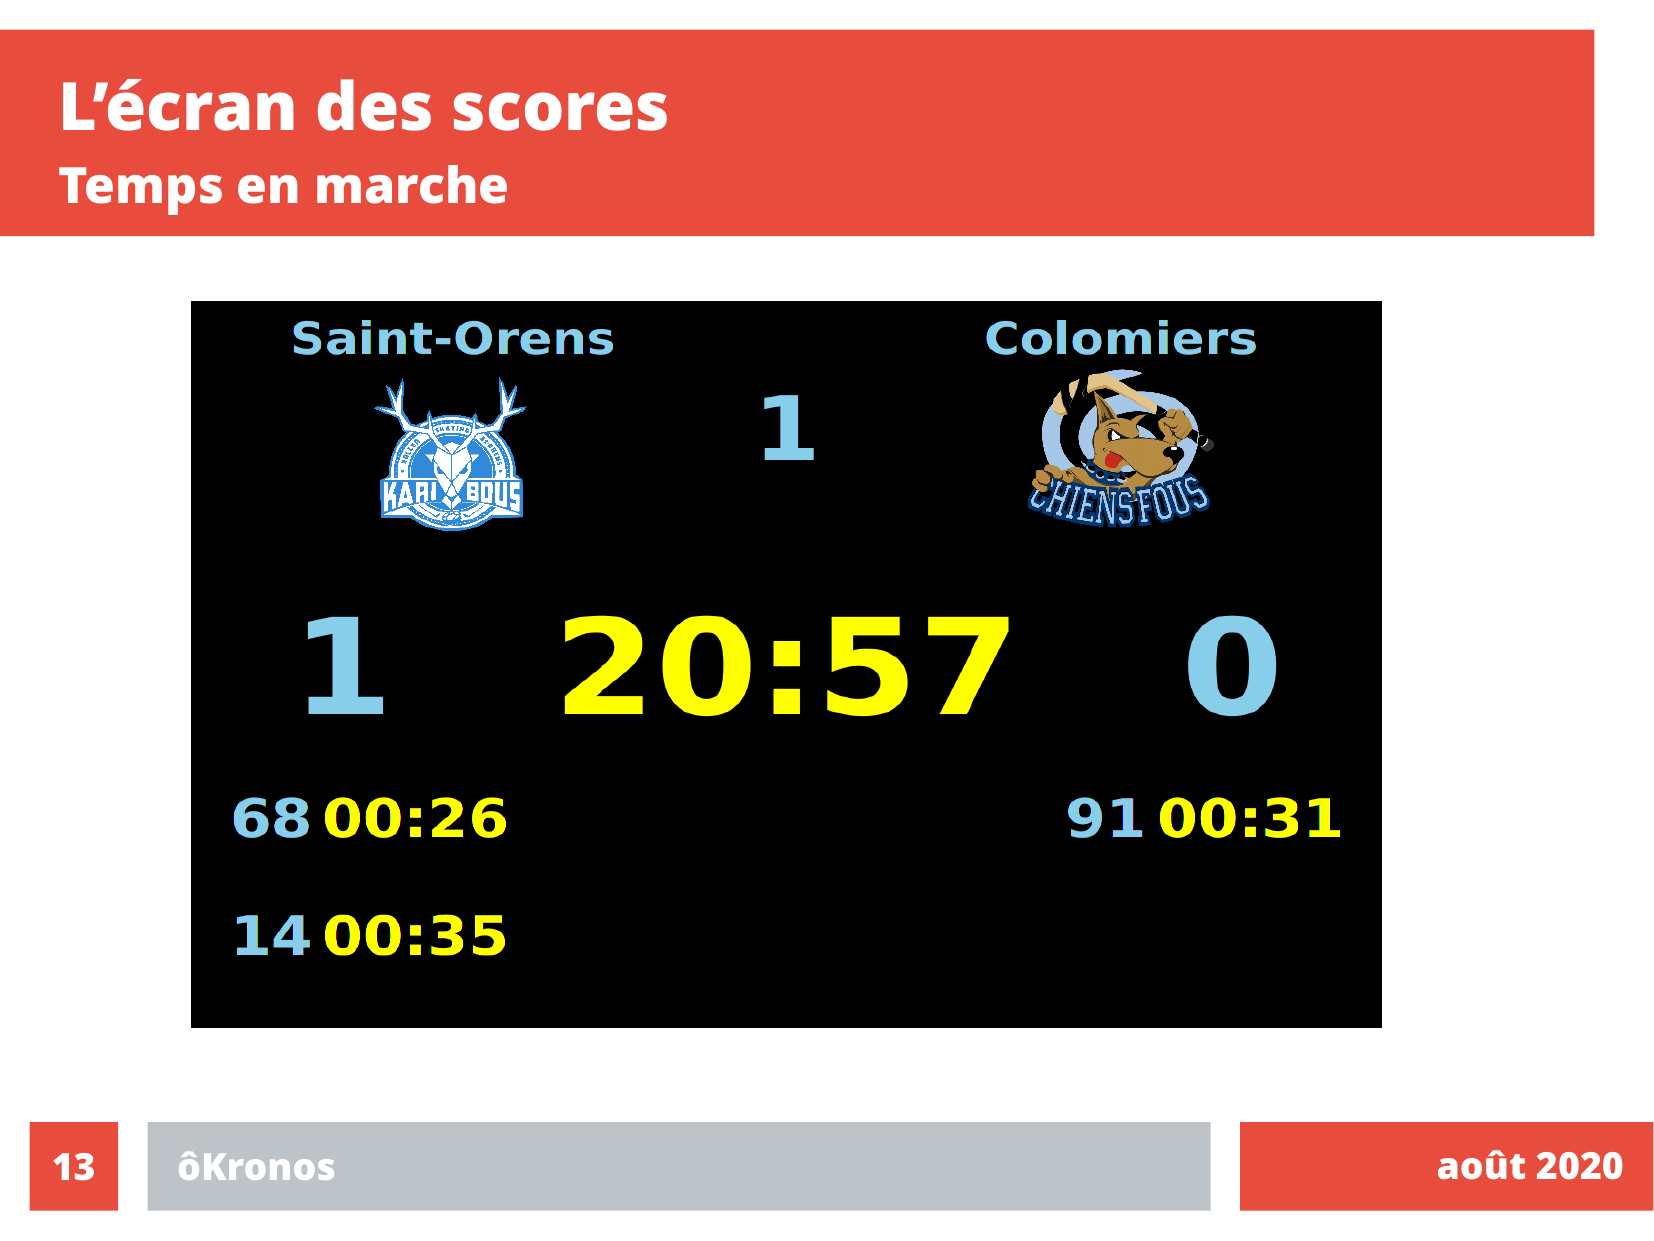

# L’écran des scores Temps en marche
13
ôKronos
août 2020